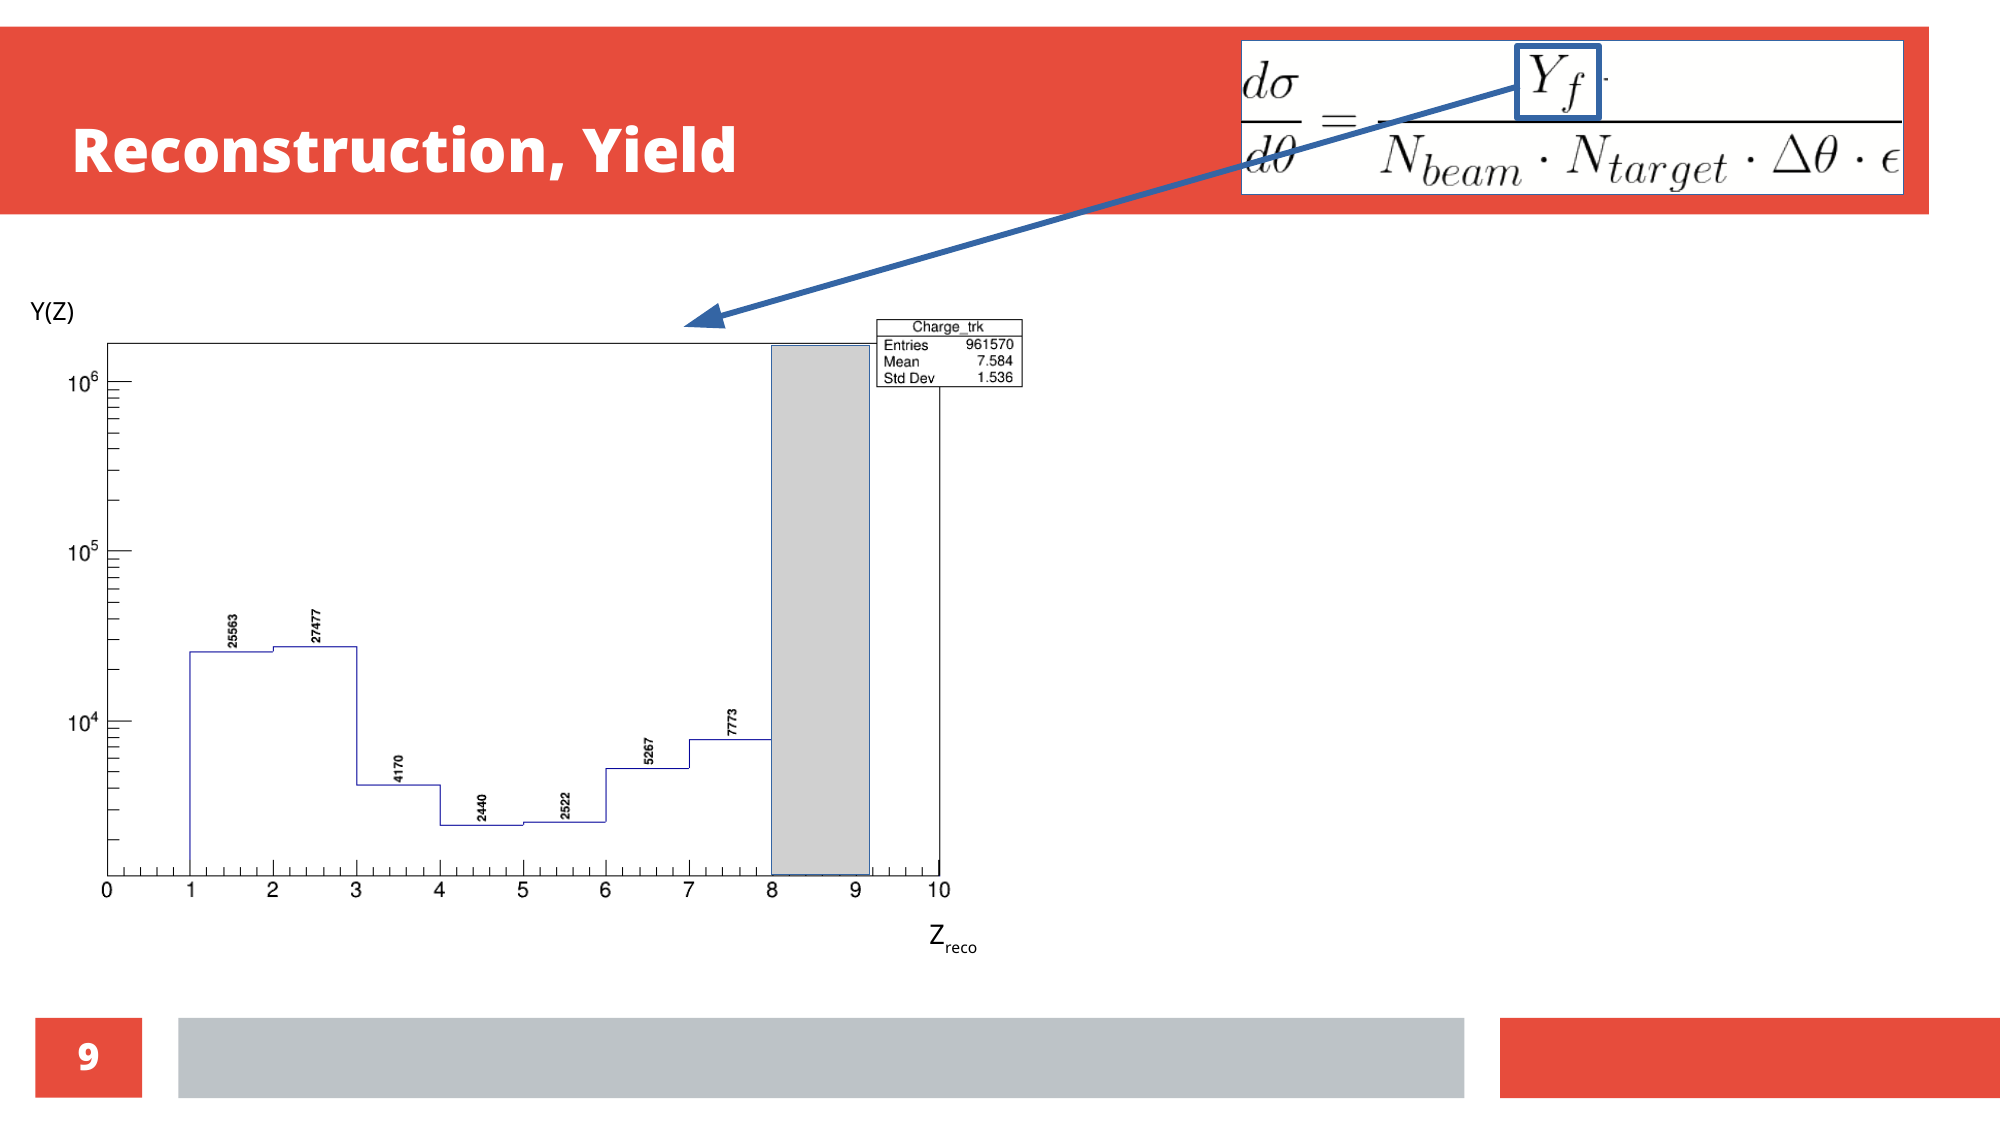

# Reconstruction, Yield
Y(Z)
Zreco
9
TW ghost impact to be considered as a systematics/bkg